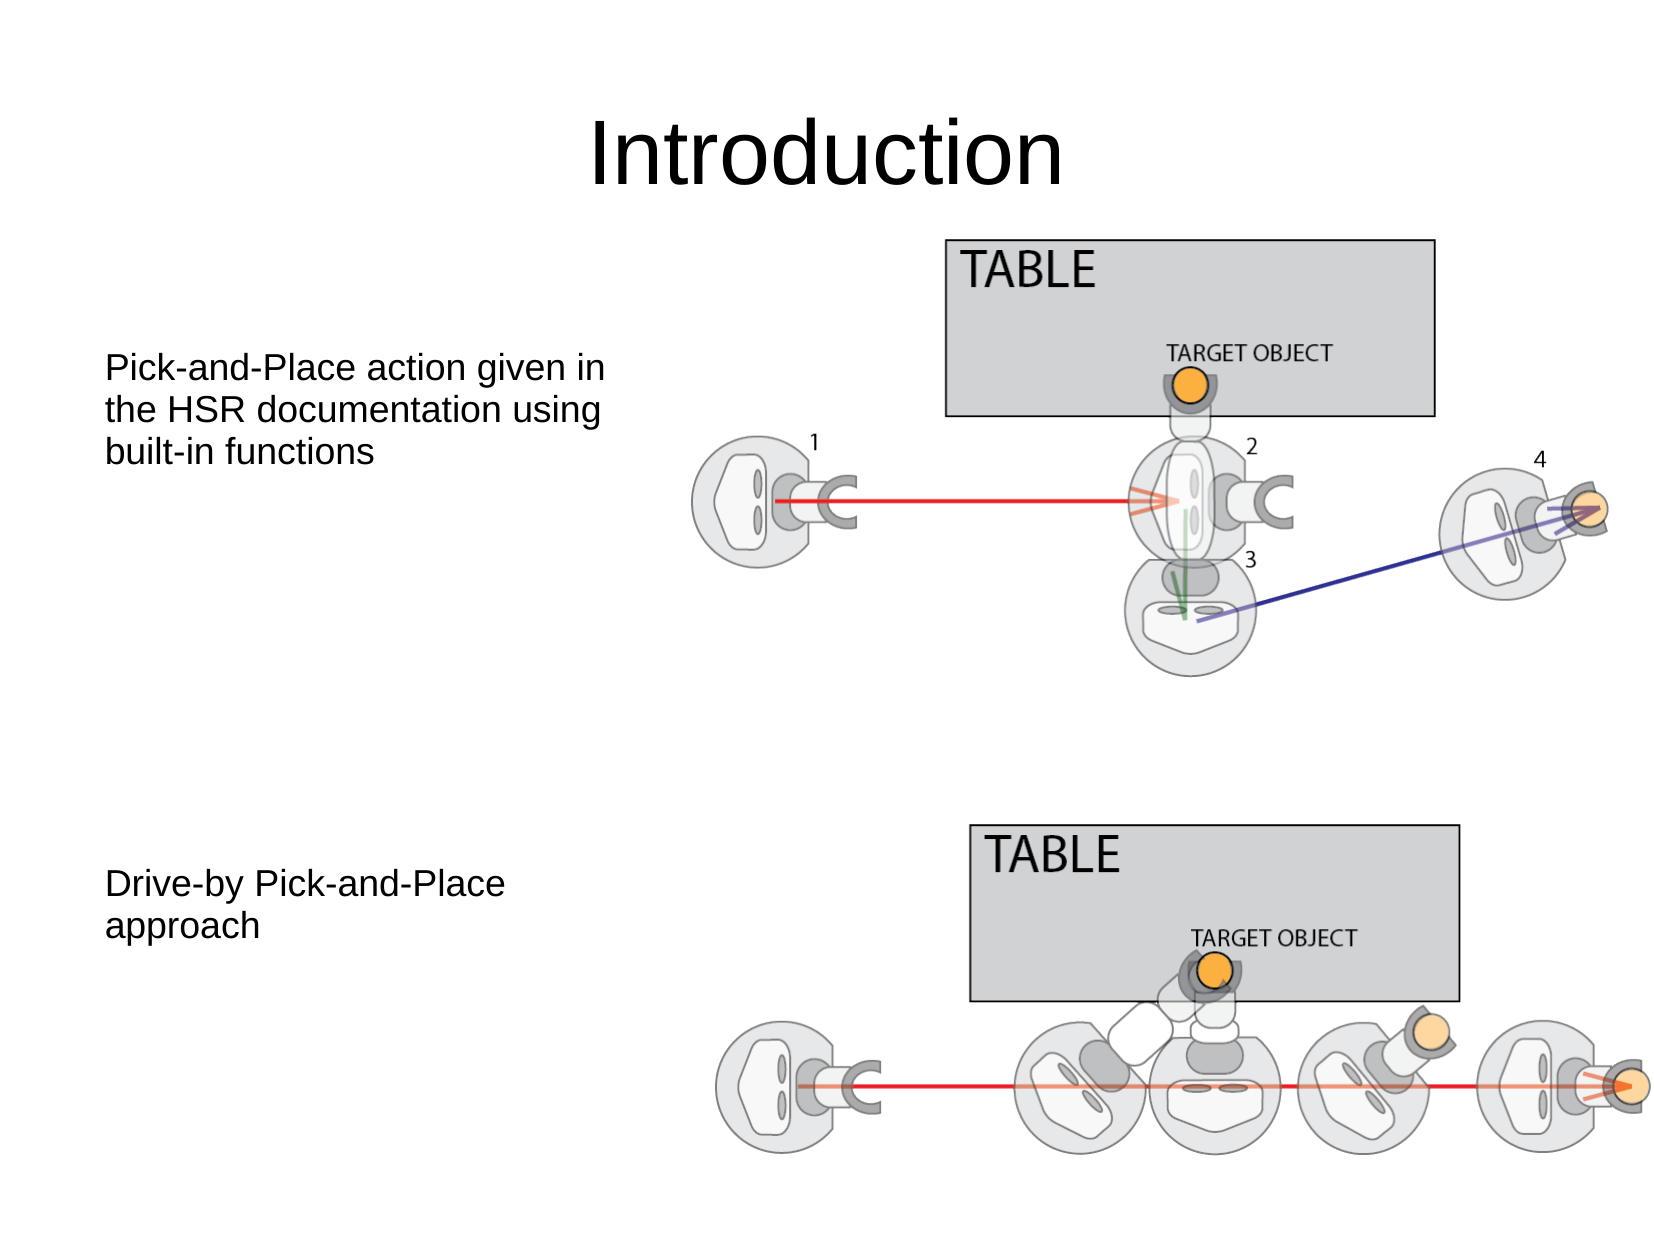

# Introduction
Pick-and-Place action given in the HSR documentation using built-in functions
Drive-by Pick-and-Place approach